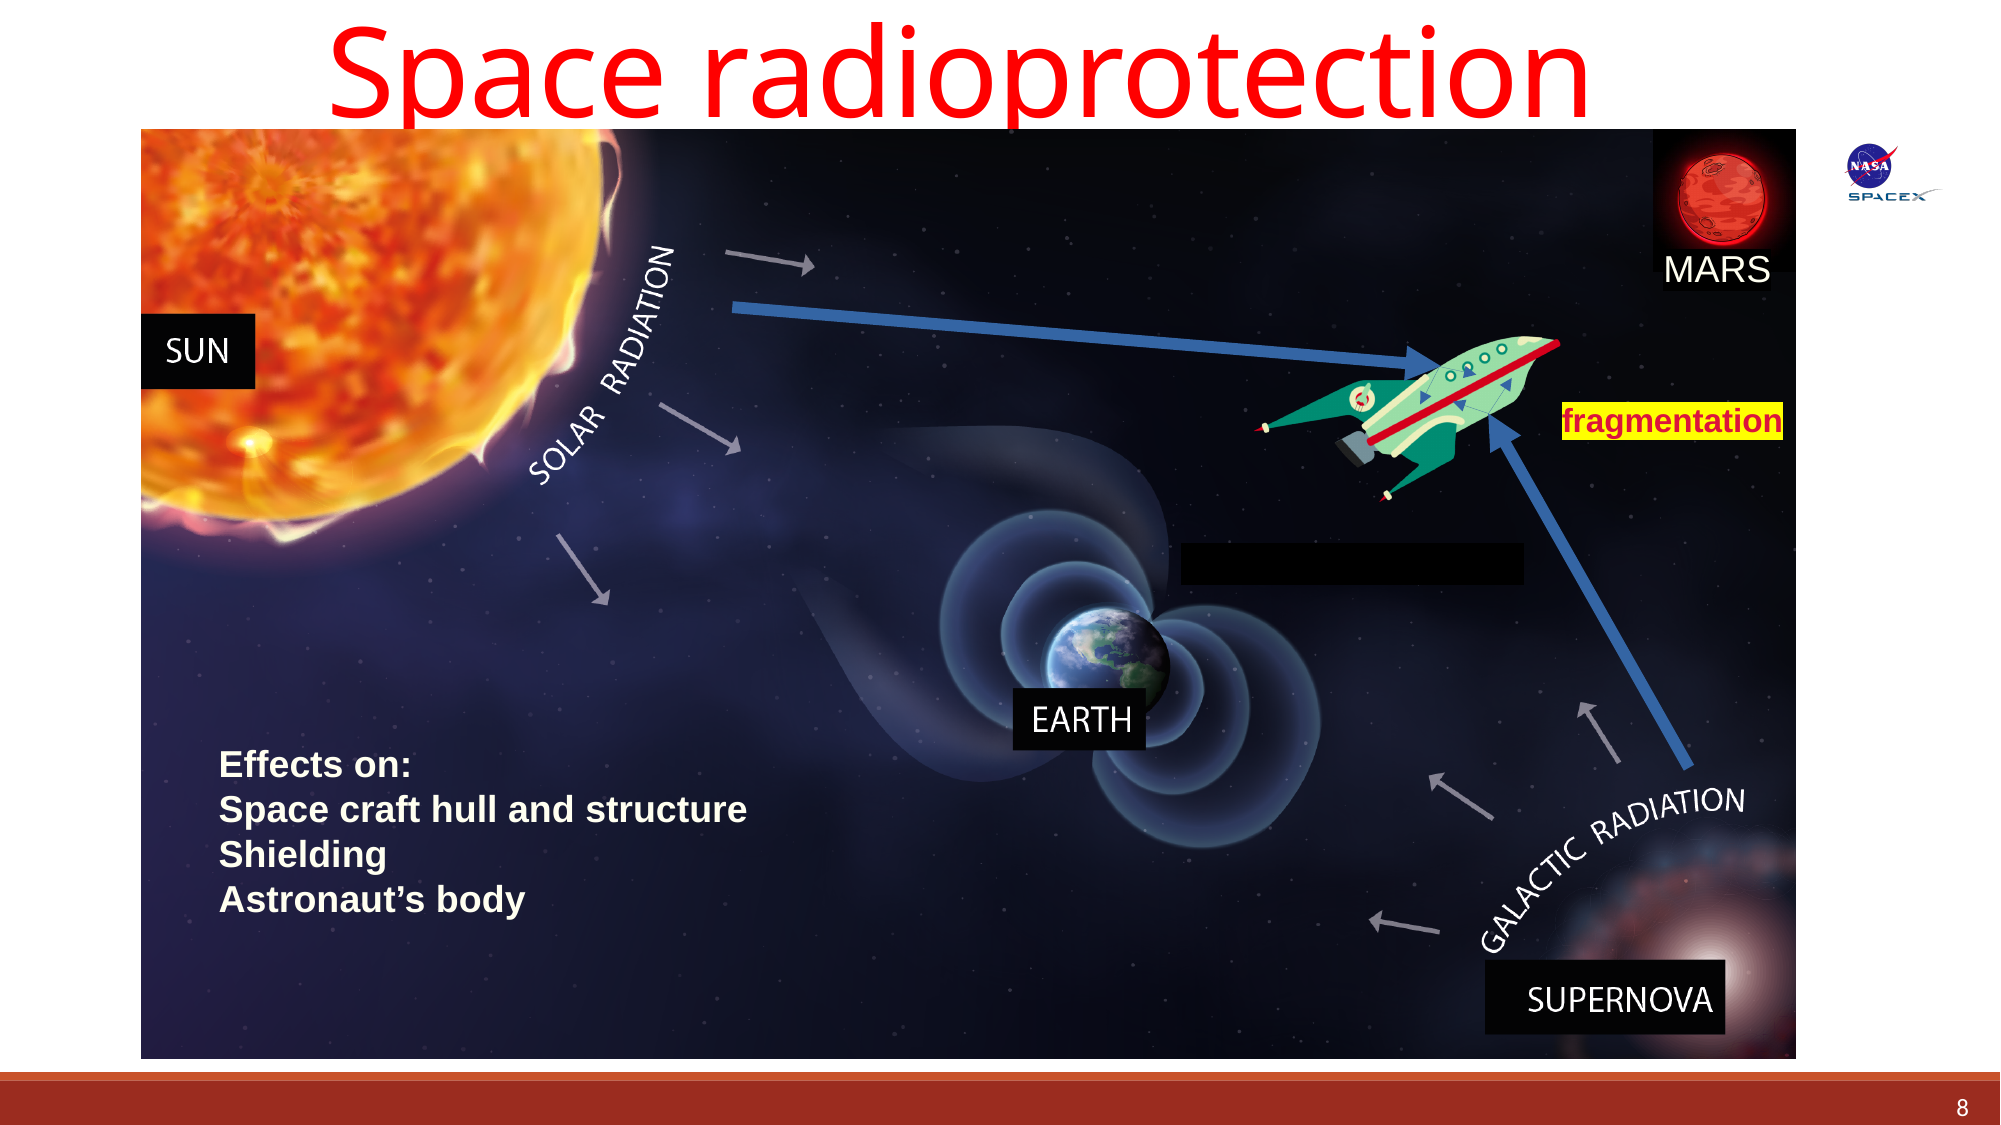

Space radioprotection
MARS
fragmentation
Effects on:
Space craft hull and structure
Shielding
Astronaut’s body